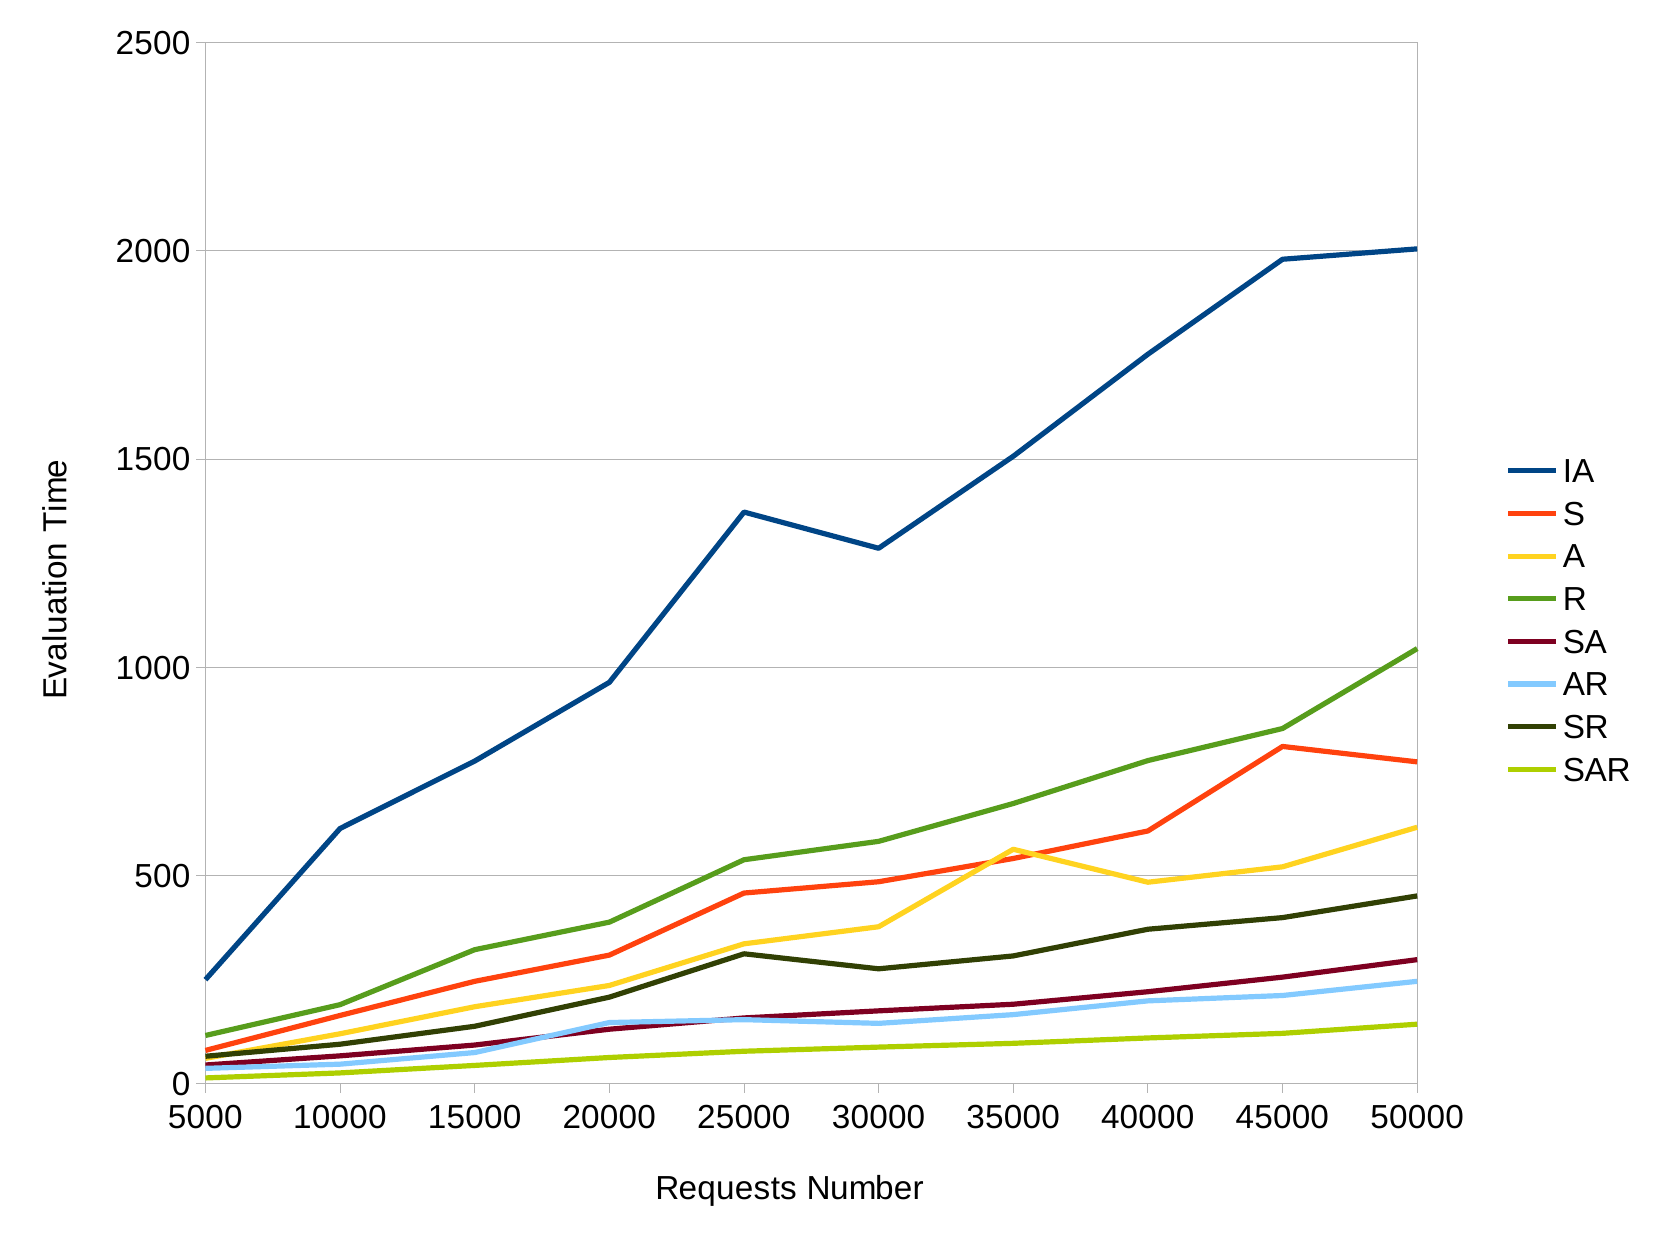

### Chart
| Category | IA | S | A | R | SA | AR | SR | SAR |
|---|---|---|---|---|---|---|---|---|
| 5000 | 250.0 | 80.0 | 61.0 | 116.0 | 45.0 | 37.0 | 66.0 | 14.0 |
| 10000 | 613.0 | 164.0 | 120.0 | 190.0 | 67.0 | 47.0 | 95.0 | 26.0 |
| 15000 | 775.0 | 246.0 | 185.0 | 322.0 | 93.0 | 75.0 | 138.0 | 44.0 |
| 20000 | 964.0 | 309.0 | 236.0 | 388.0 | 131.0 | 147.0 | 208.0 | 63.0 |
| 25000 | 1373.0 | 458.0 | 336.0 | 538.0 | 158.0 | 154.0 | 312.0 | 78.0 |
| 30000 | 1286.0 | 485.0 | 377.0 | 582.0 | 175.0 | 145.0 | 276.0 | 88.0 |
| 35000 | 1507.0 | 541.0 | 563.0 | 673.0 | 191.0 | 166.0 | 307.0 | 97.0 |
| 40000 | 1752.0 | 607.0 | 484.0 | 776.0 | 221.0 | 199.0 | 371.0 | 110.0 |
| 45000 | 1980.0 | 810.0 | 521.0 | 853.0 | 256.0 | 212.0 | 399.0 | 121.0 |
| 50000 | 2005.0 | 773.0 | 616.0 | 1045.0 | 298.0 | 246.0 | 451.0 | 143.0 |